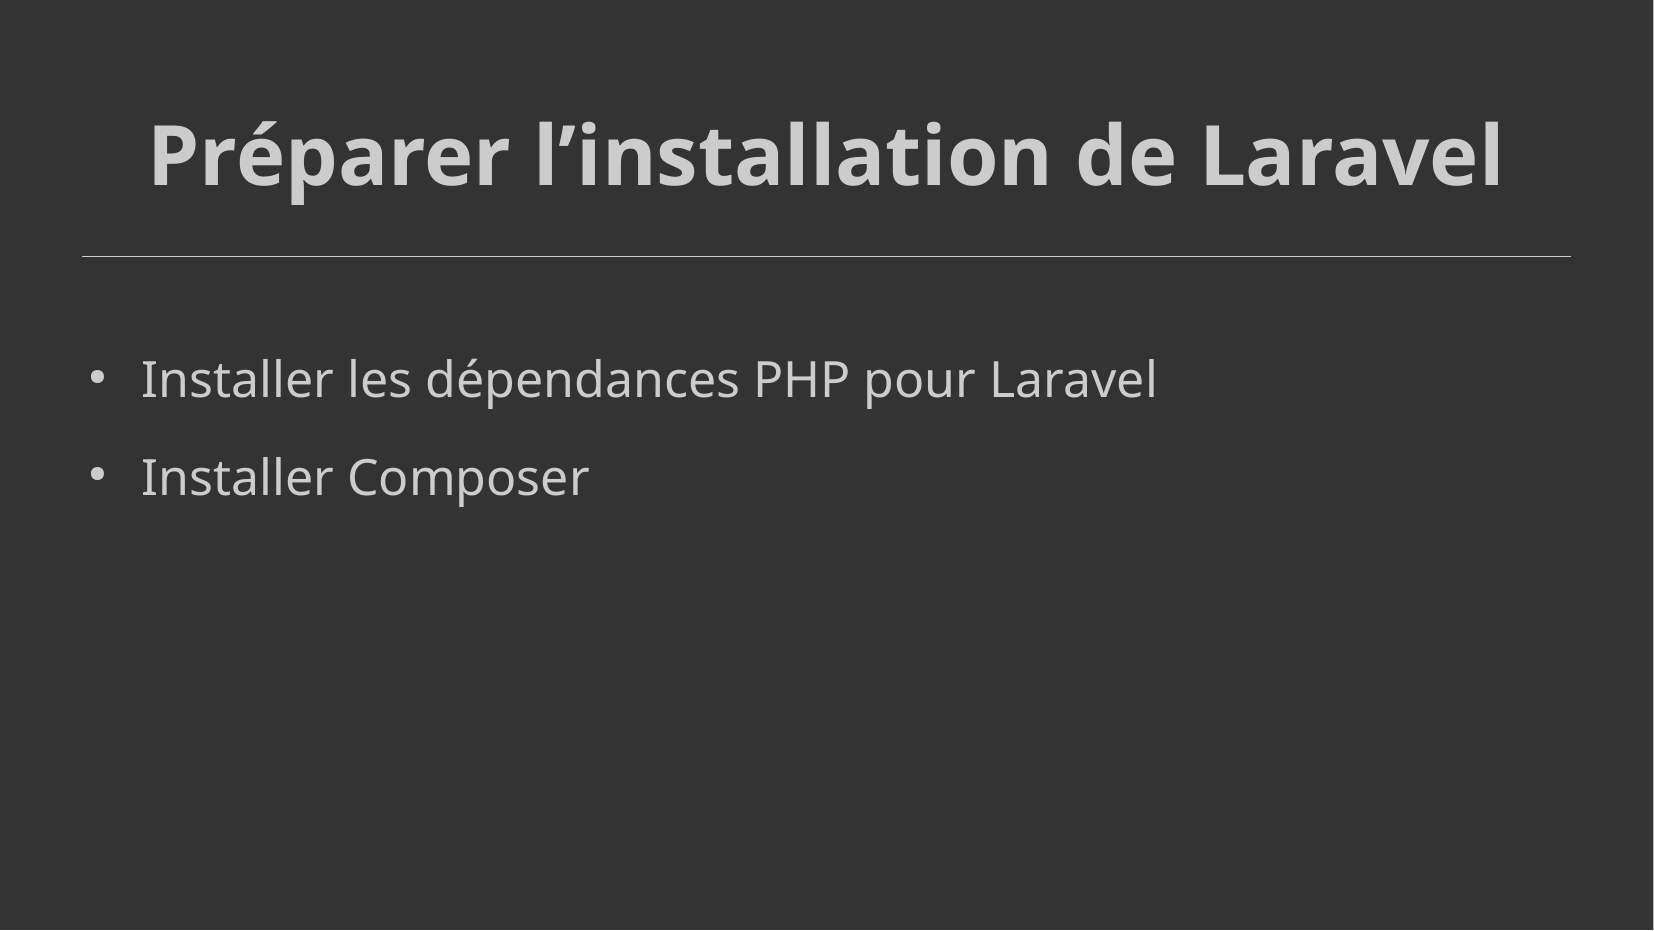

# Préparer l’installation de Laravel
Installer les dépendances PHP pour Laravel
Installer Composer